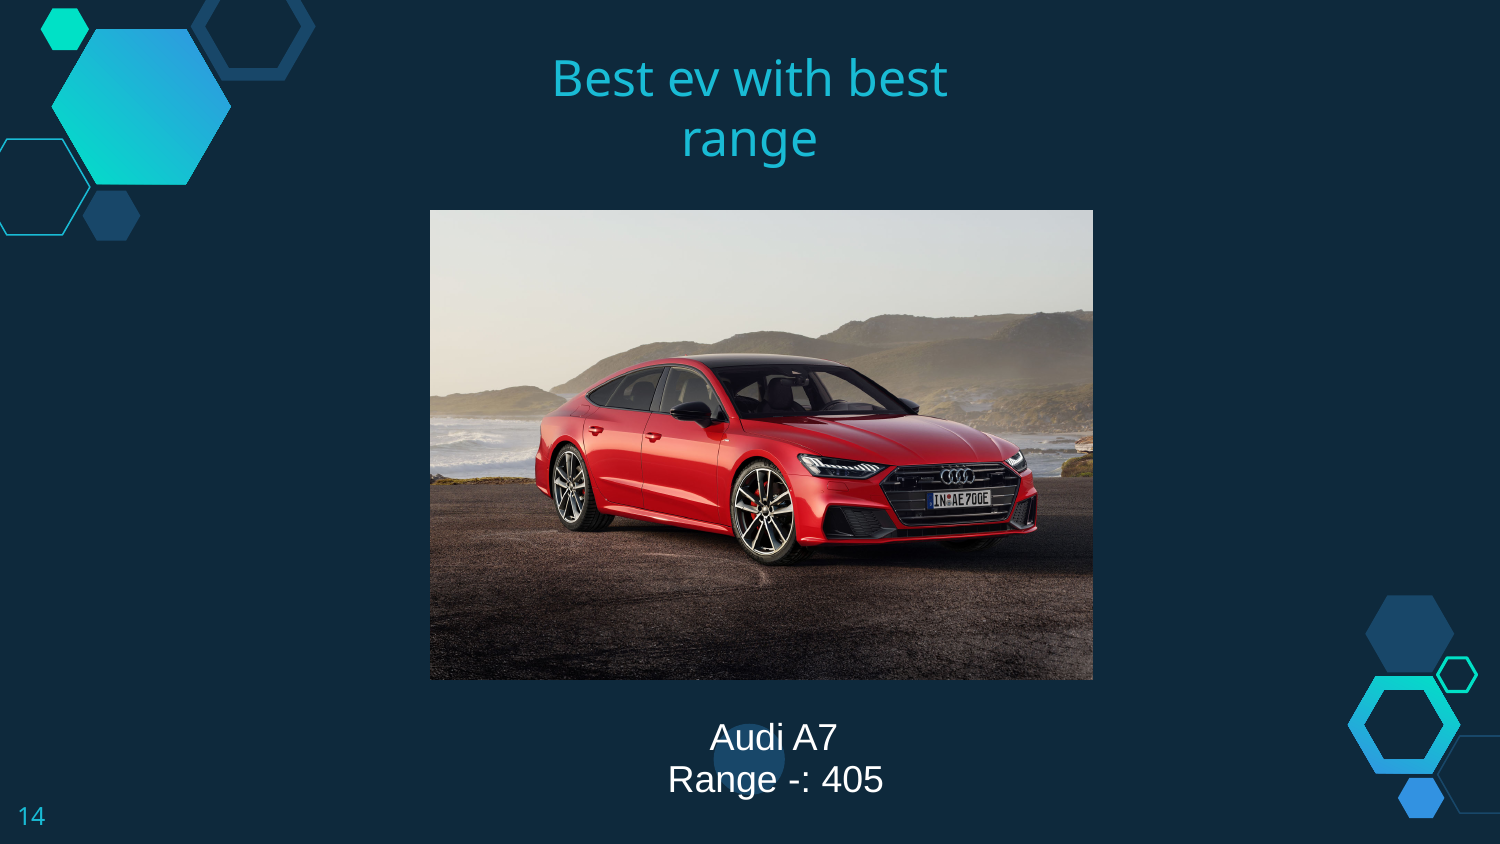

# Best ev with best range
 Audi A7
 Range -: 405